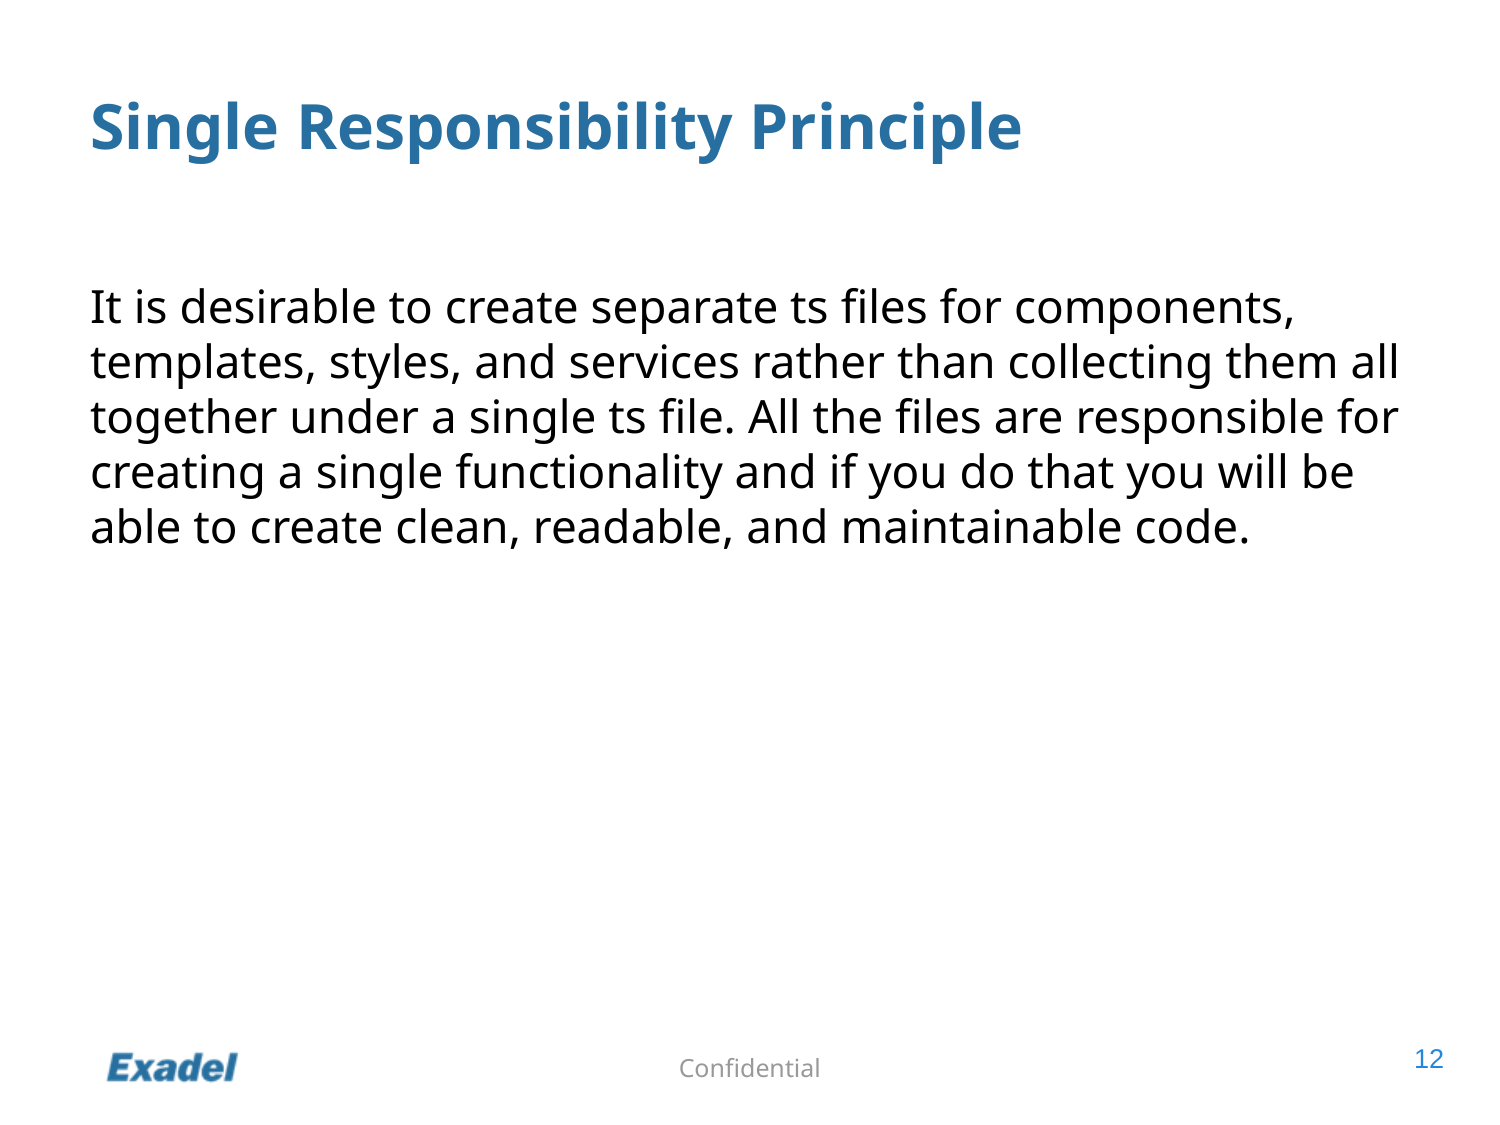

# Single Responsibility Principle
It is desirable to create separate ts files for components, templates, styles, and services rather than collecting them all together under a single ts file. All the files are responsible for creating a single functionality and if you do that you will be able to create clean, readable, and maintainable code.